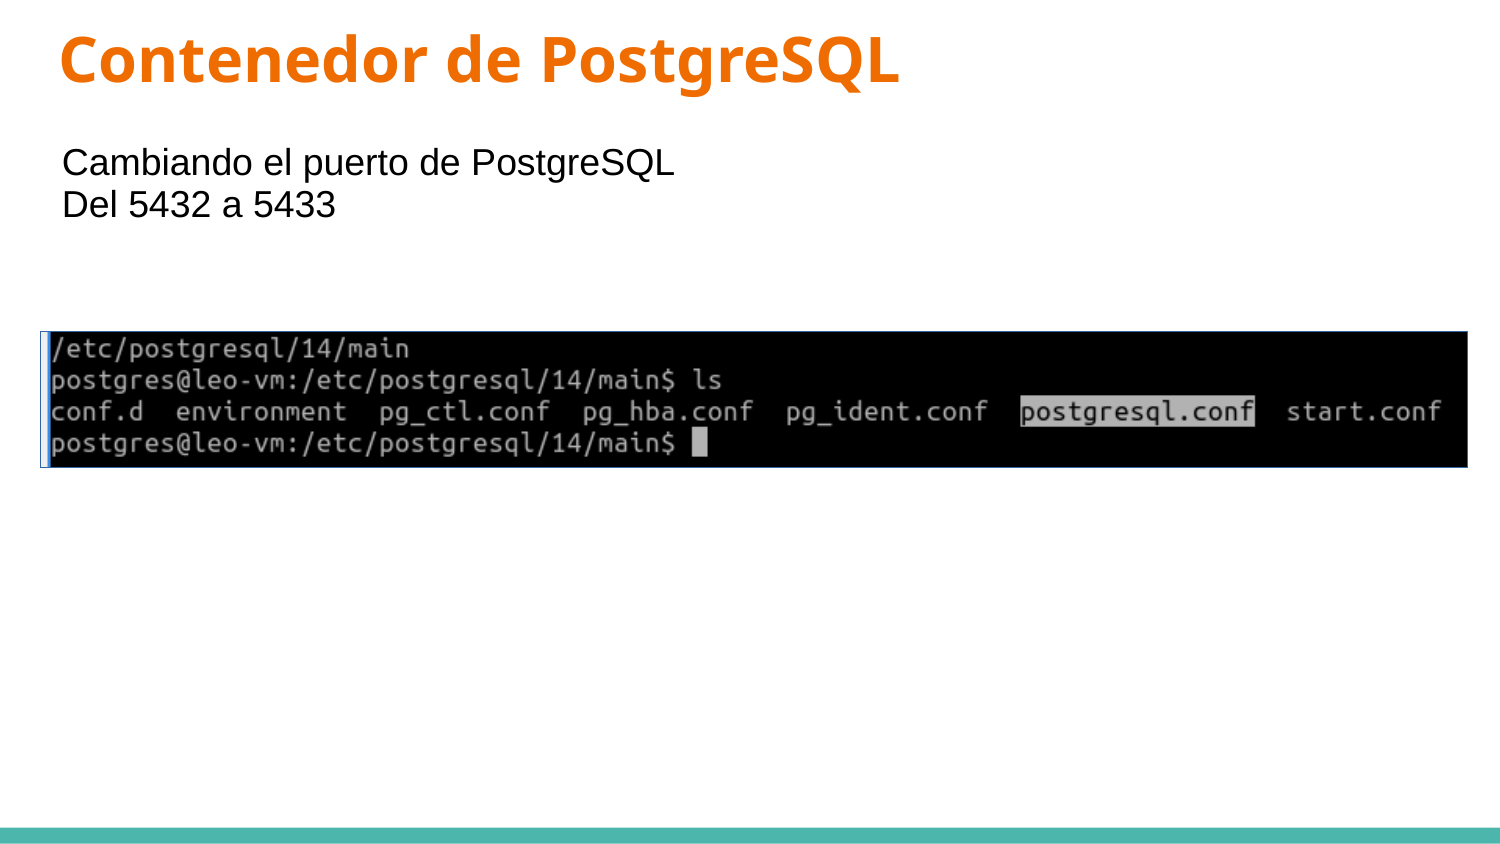

# Contenedor de PostgreSQL
Cambiando el puerto de PostgreSQL
Del 5432 a 5433